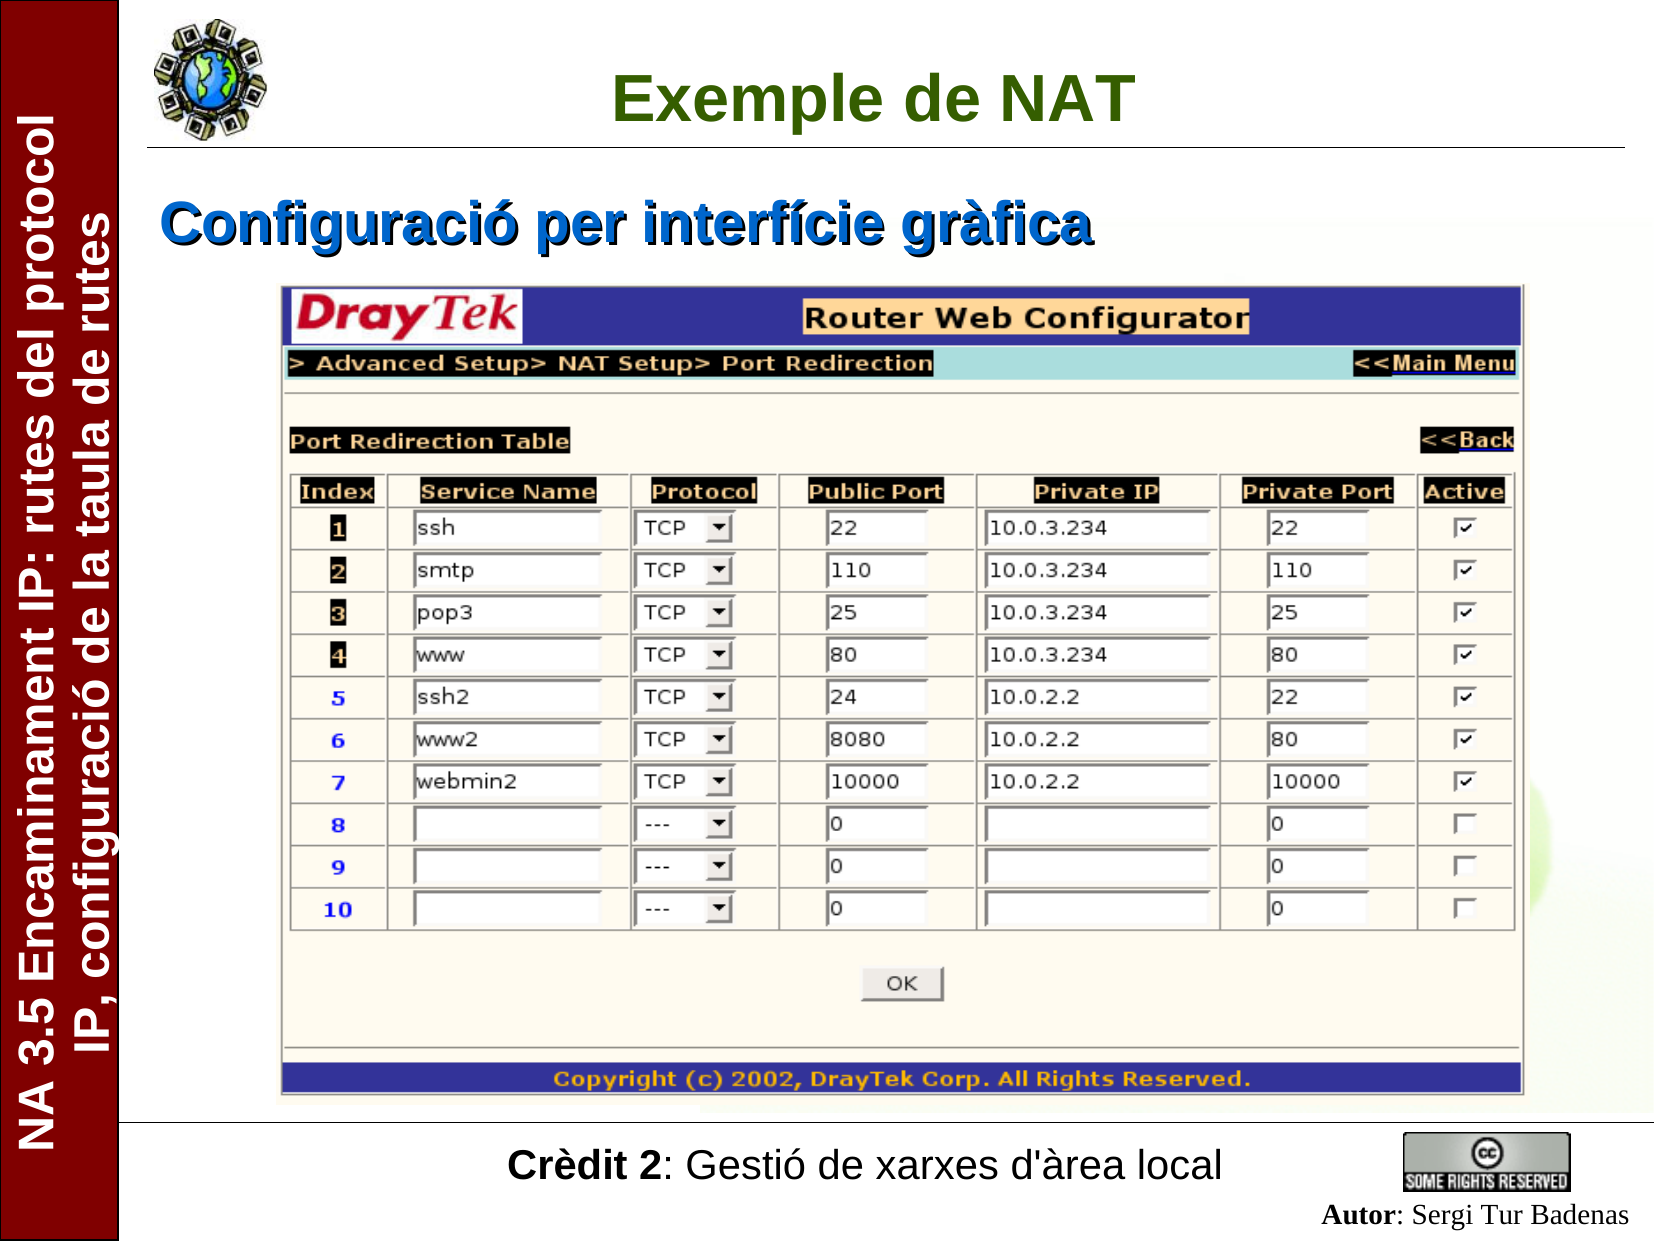

# Exemple de NAT
Configuració per interfície gràfica